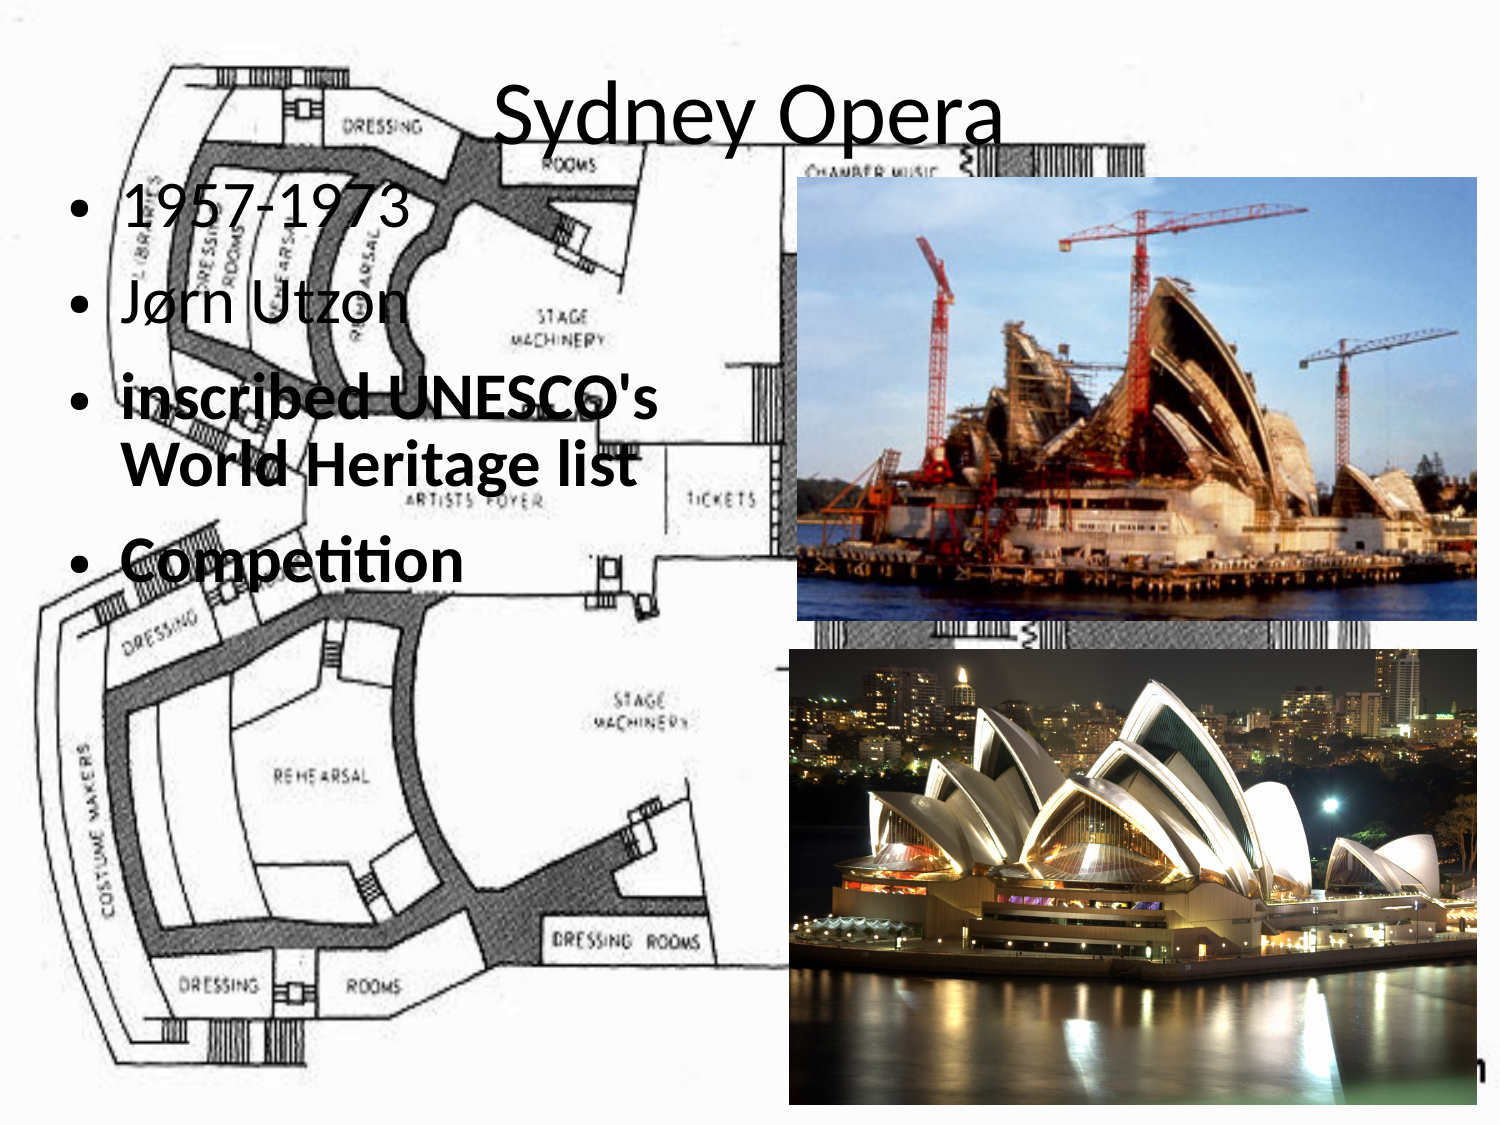

# Sydney Opera
1957-1973
Jørn Utzon
inscribed UNESCO's World Heritage list
Competition